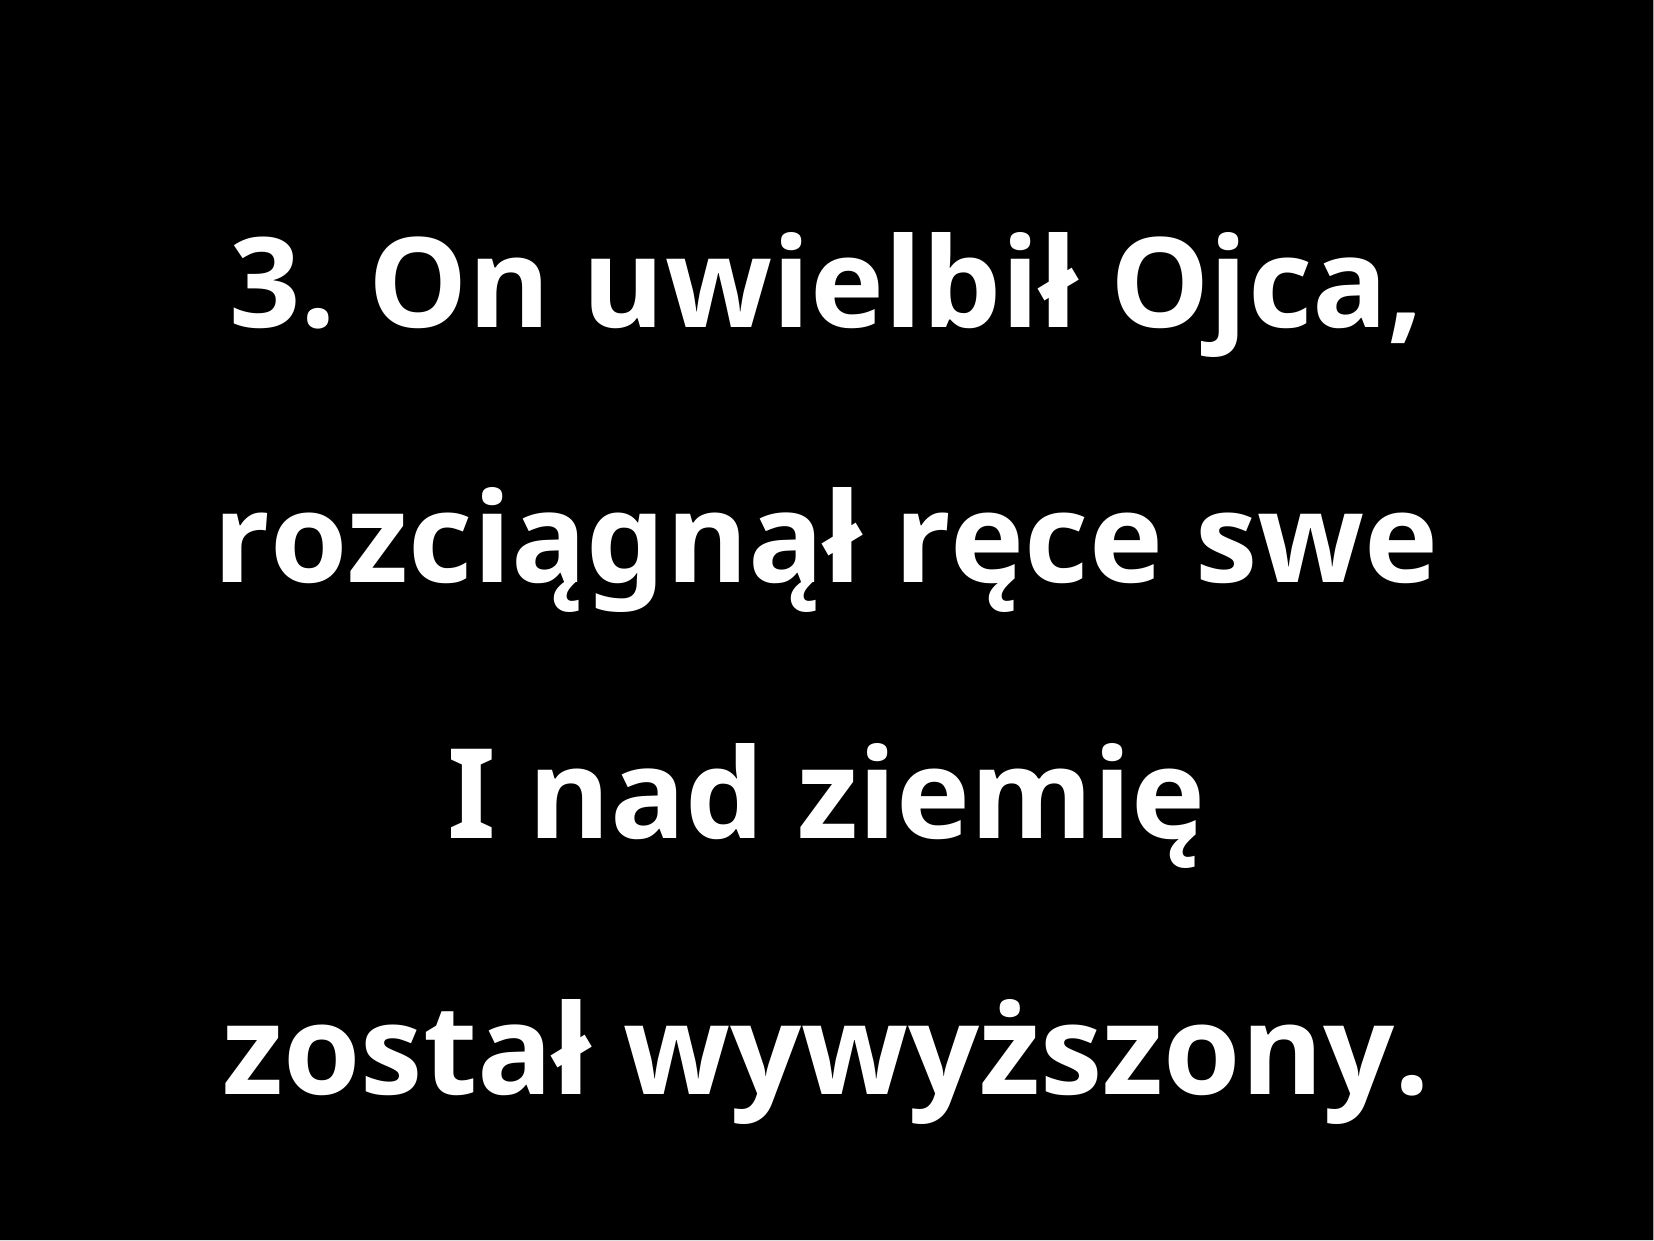

# 3. On uwielbił Ojca, rozciągnął ręce swe I nad ziemię został wywyższony.